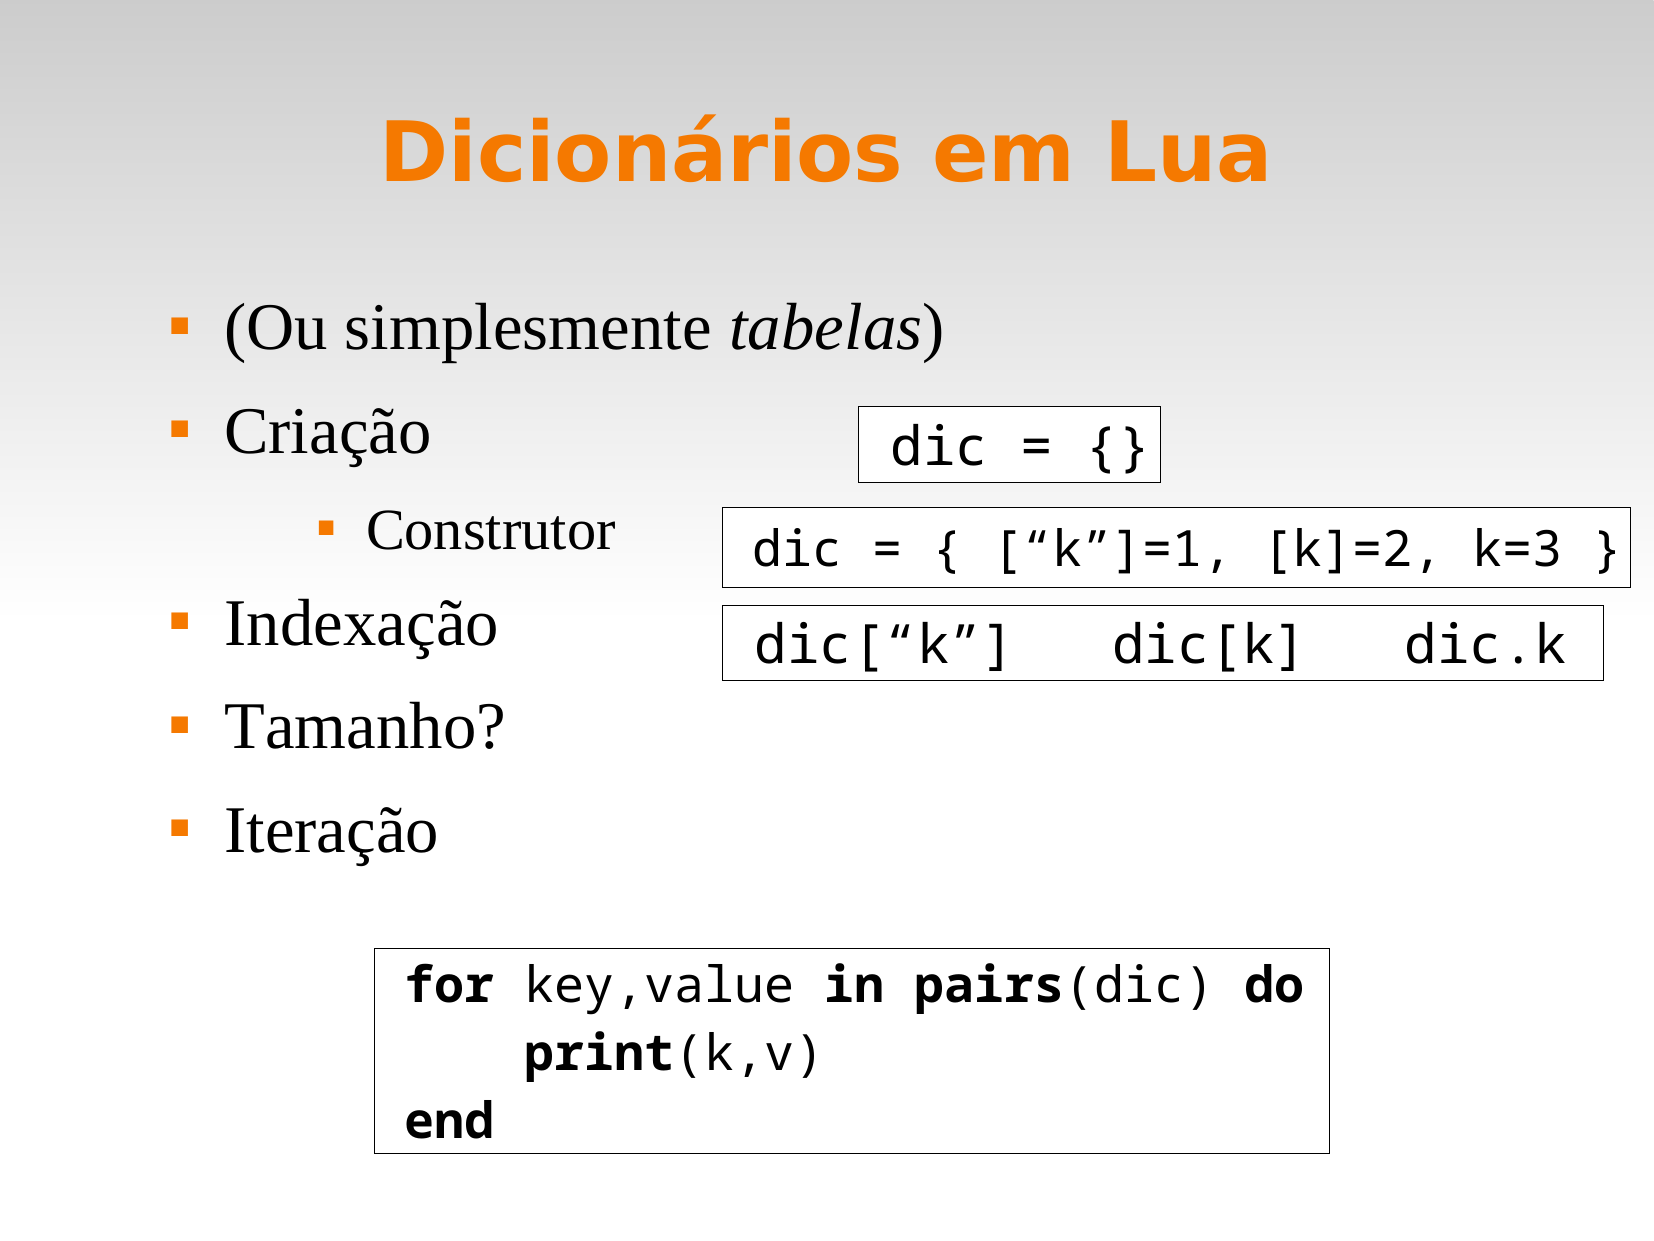

# Dicionários em Lua
(Ou simplesmente tabelas)
Criação
Construtor
Indexação
Tamanho?
Iteração
 dic = {}
 dic = { [“k”]=1, [k]=2, k=3 }
 dic[“k”] dic[k] dic.k
 for key,value in pairs(dic) do
 print(k,v)
 end